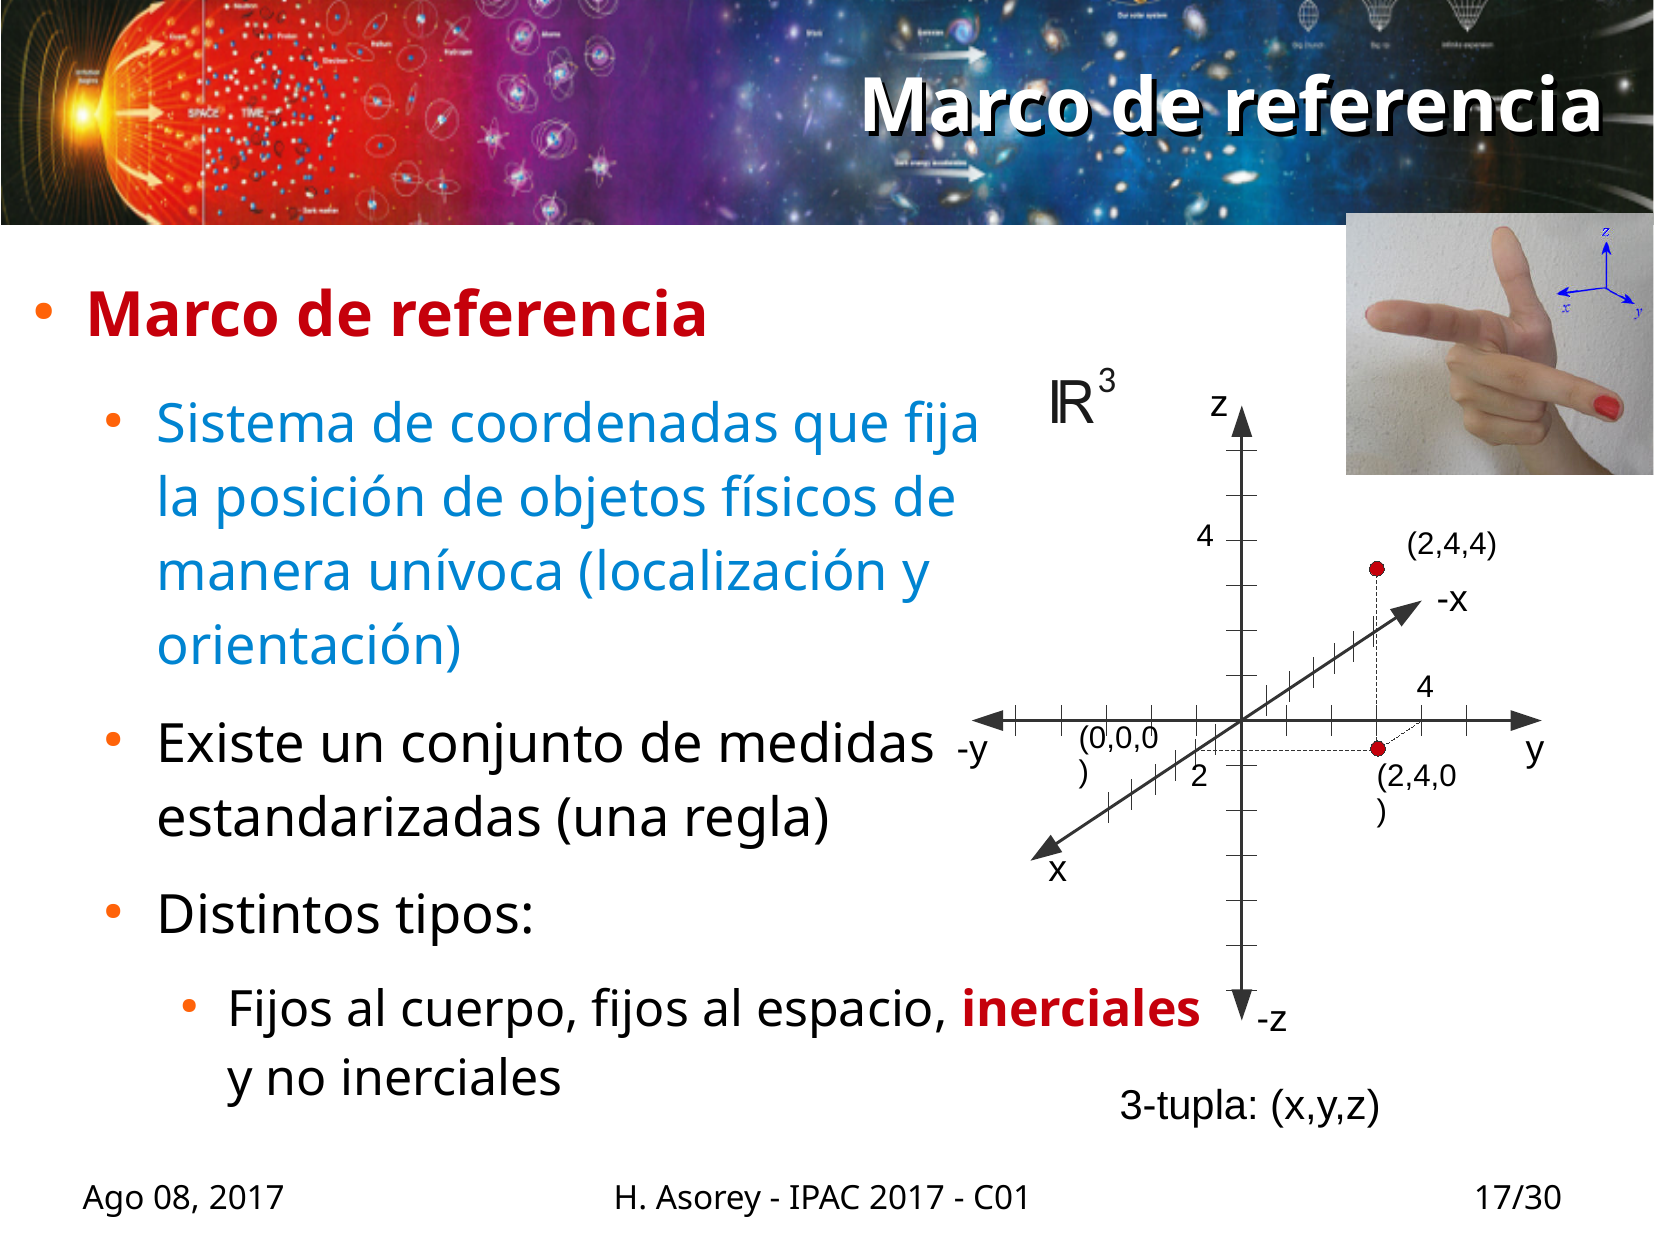

# Marco de referencia
Marco de referencia
Sistema de coordenadas que fija
la posición de objetos físicos de
manera unívoca (localización y
orientación)
Existe un conjunto de medidas
estandarizadas (una regla)
Distintos tipos:
Fijos al cuerpo, fijos al espacio, inerciales
y no inerciales
z
4
(2,4,4)
-x
4
(0,0,0)
-y
y
2
(2,4,0)
x
-z
3-tupla: (x,y,z)
Ago 08, 2017
H. Asorey - IPAC 2017 - C01
17